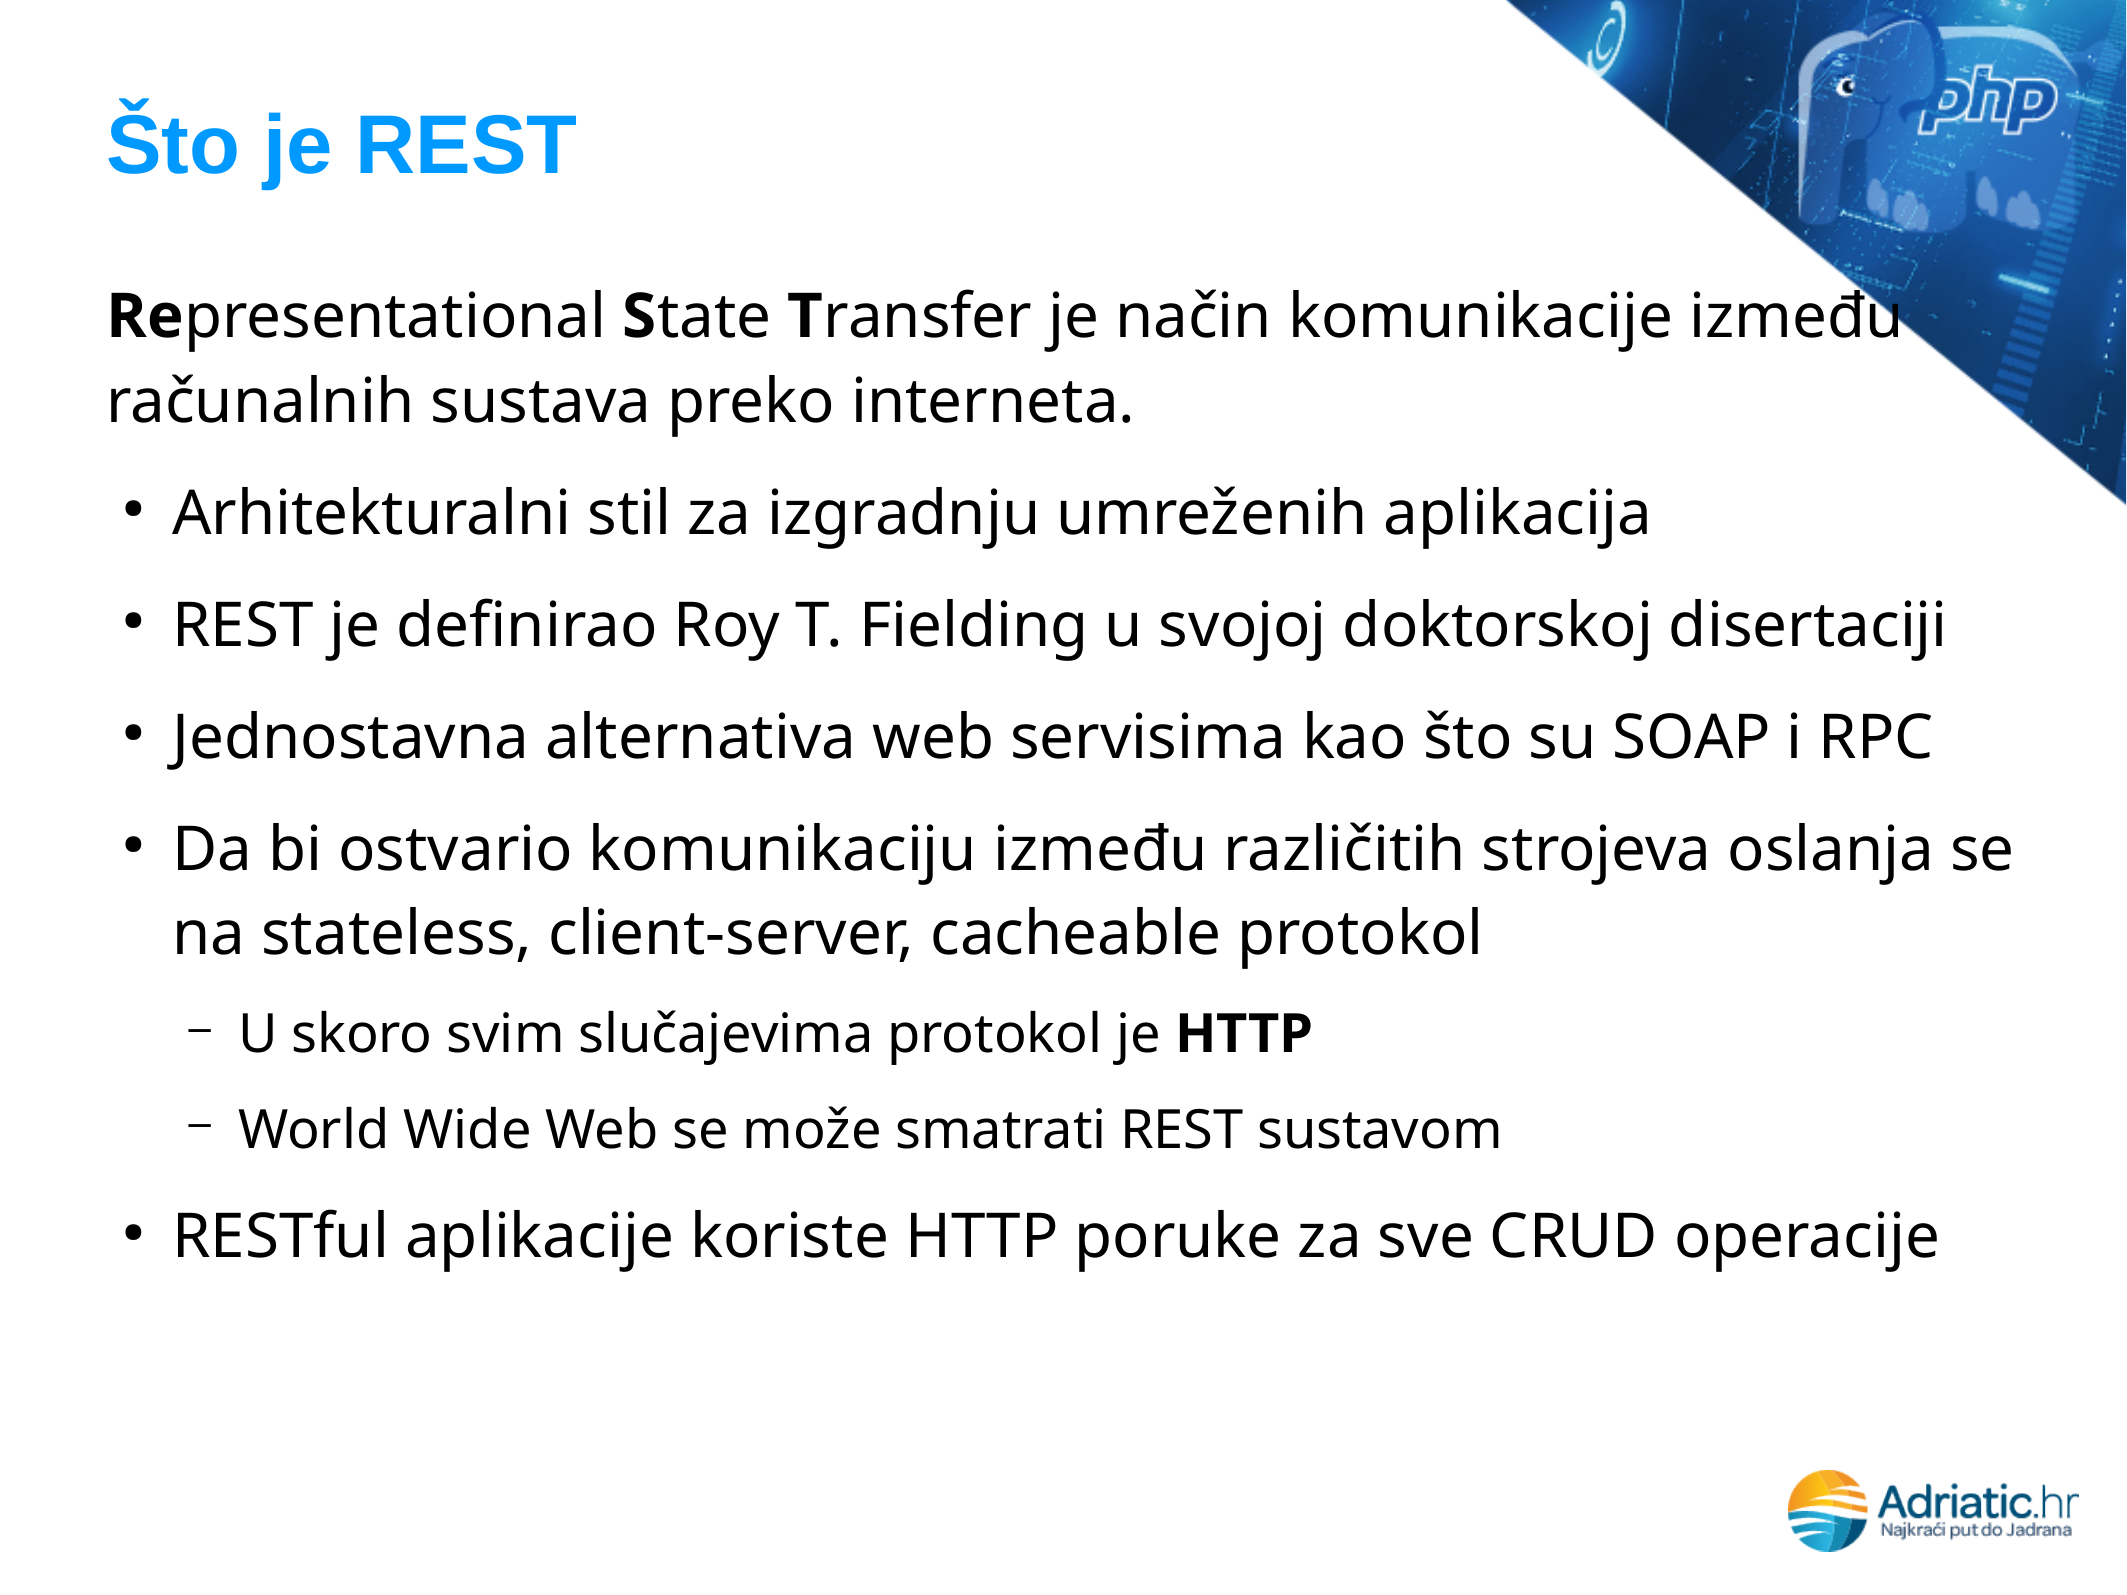

# Što je REST
Representational State Transfer je način komunikacije između računalnih sustava preko interneta.
Arhitekturalni stil za izgradnju umreženih aplikacija
REST je definirao Roy T. Fielding u svojoj doktorskoj disertaciji
Jednostavna alternativa web servisima kao što su SOAP i RPC
Da bi ostvario komunikaciju između različitih strojeva oslanja se na stateless, client-server, cacheable protokol
U skoro svim slučajevima protokol je HTTP
World Wide Web se može smatrati REST sustavom
RESTful aplikacije koriste HTTP poruke za sve CRUD operacije